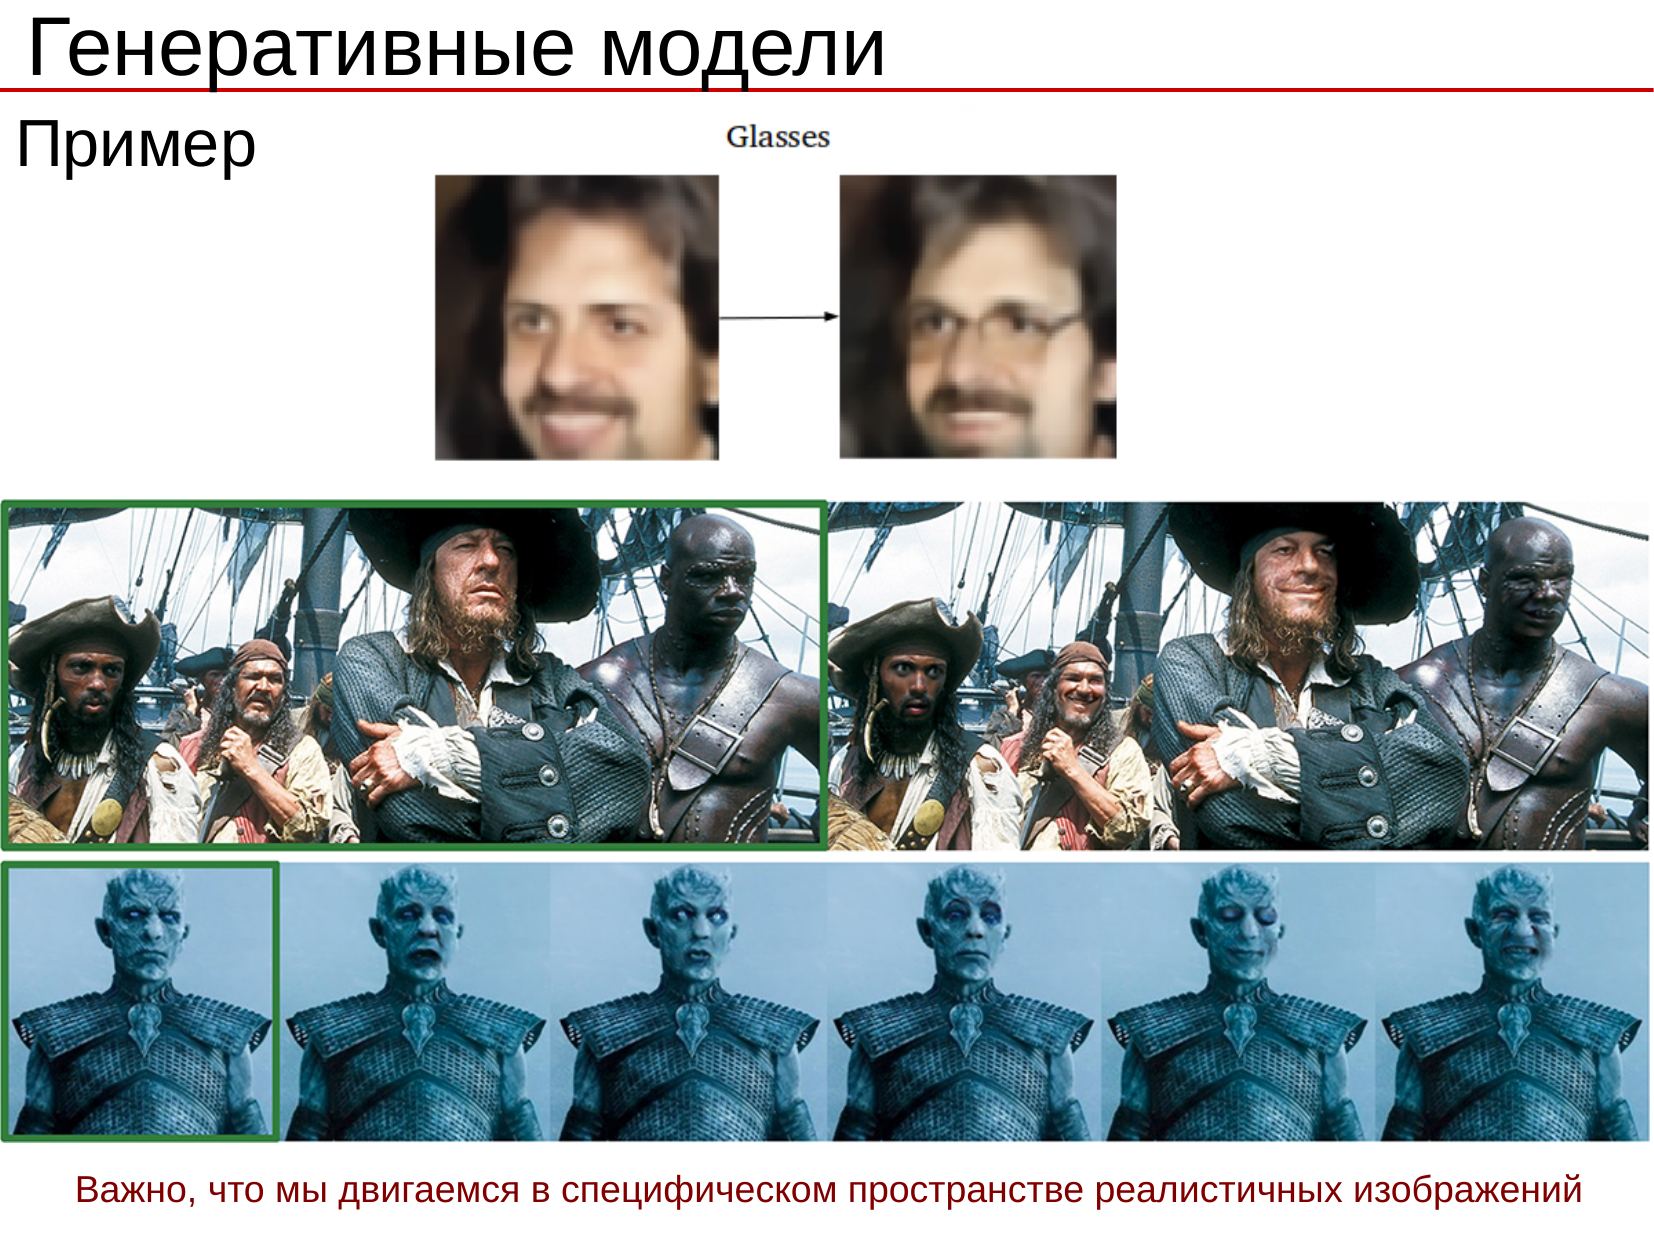

# Генеративные модели
Пример
Важно, что мы двигаемся в специфическом пространстве реалистичных изображений